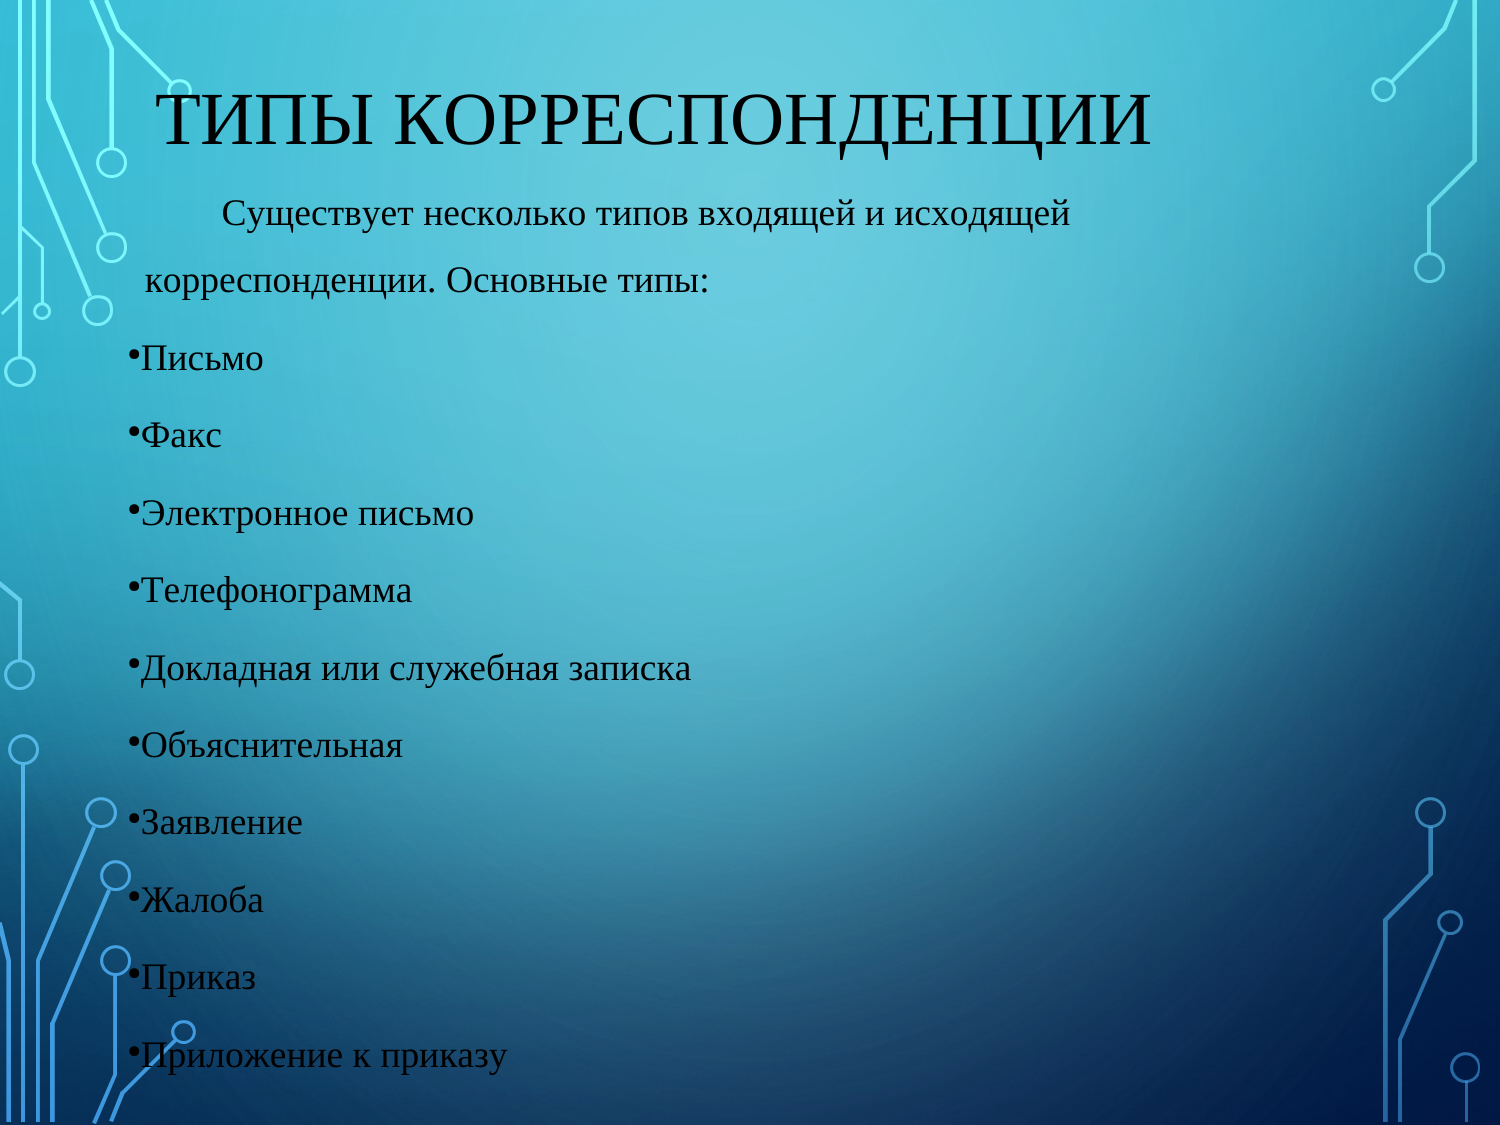

# ТИПЫ КОРРЕСПОНДЕНЦИИ
 Существует несколько типов входящей и исходящей корреспонденции. Основные типы:
Письмо
Факс
Электронное письмо
Телефонограмма
Докладная или служебная записка
Объяснительная
Заявление
Жалоба
Приказ
Приложение к приказу